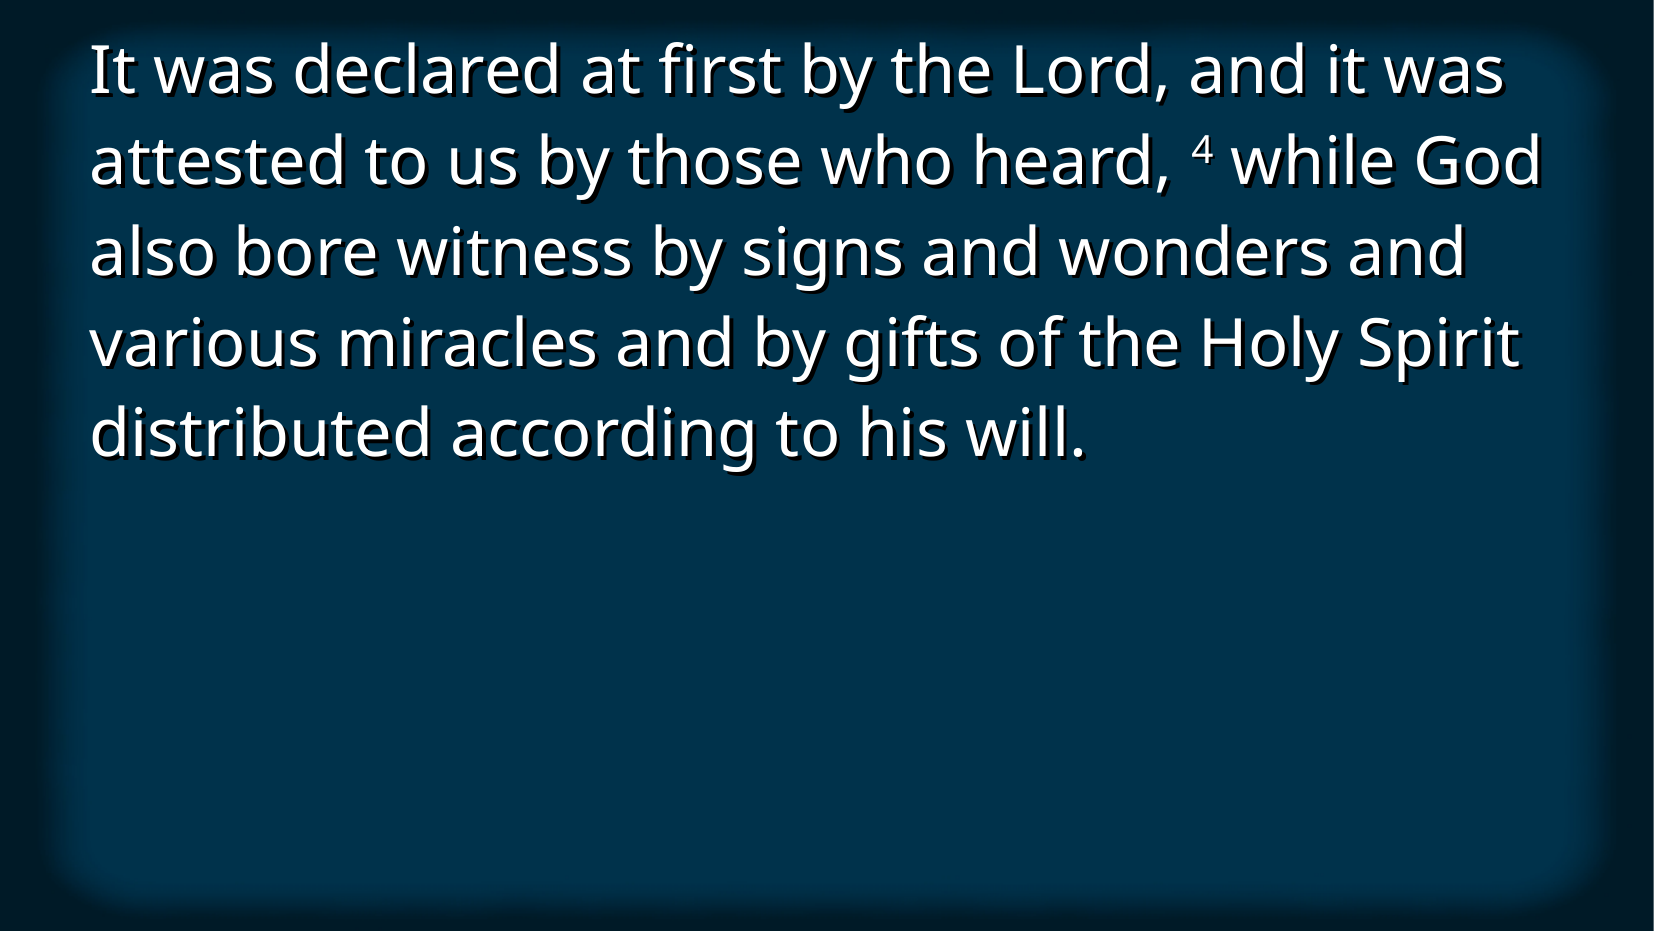

It was declared at first by the Lord, and it was attested to us by those who heard, 4 while God also bore witness by signs and wonders and various miracles and by gifts of the Holy Spirit distributed according to his will.